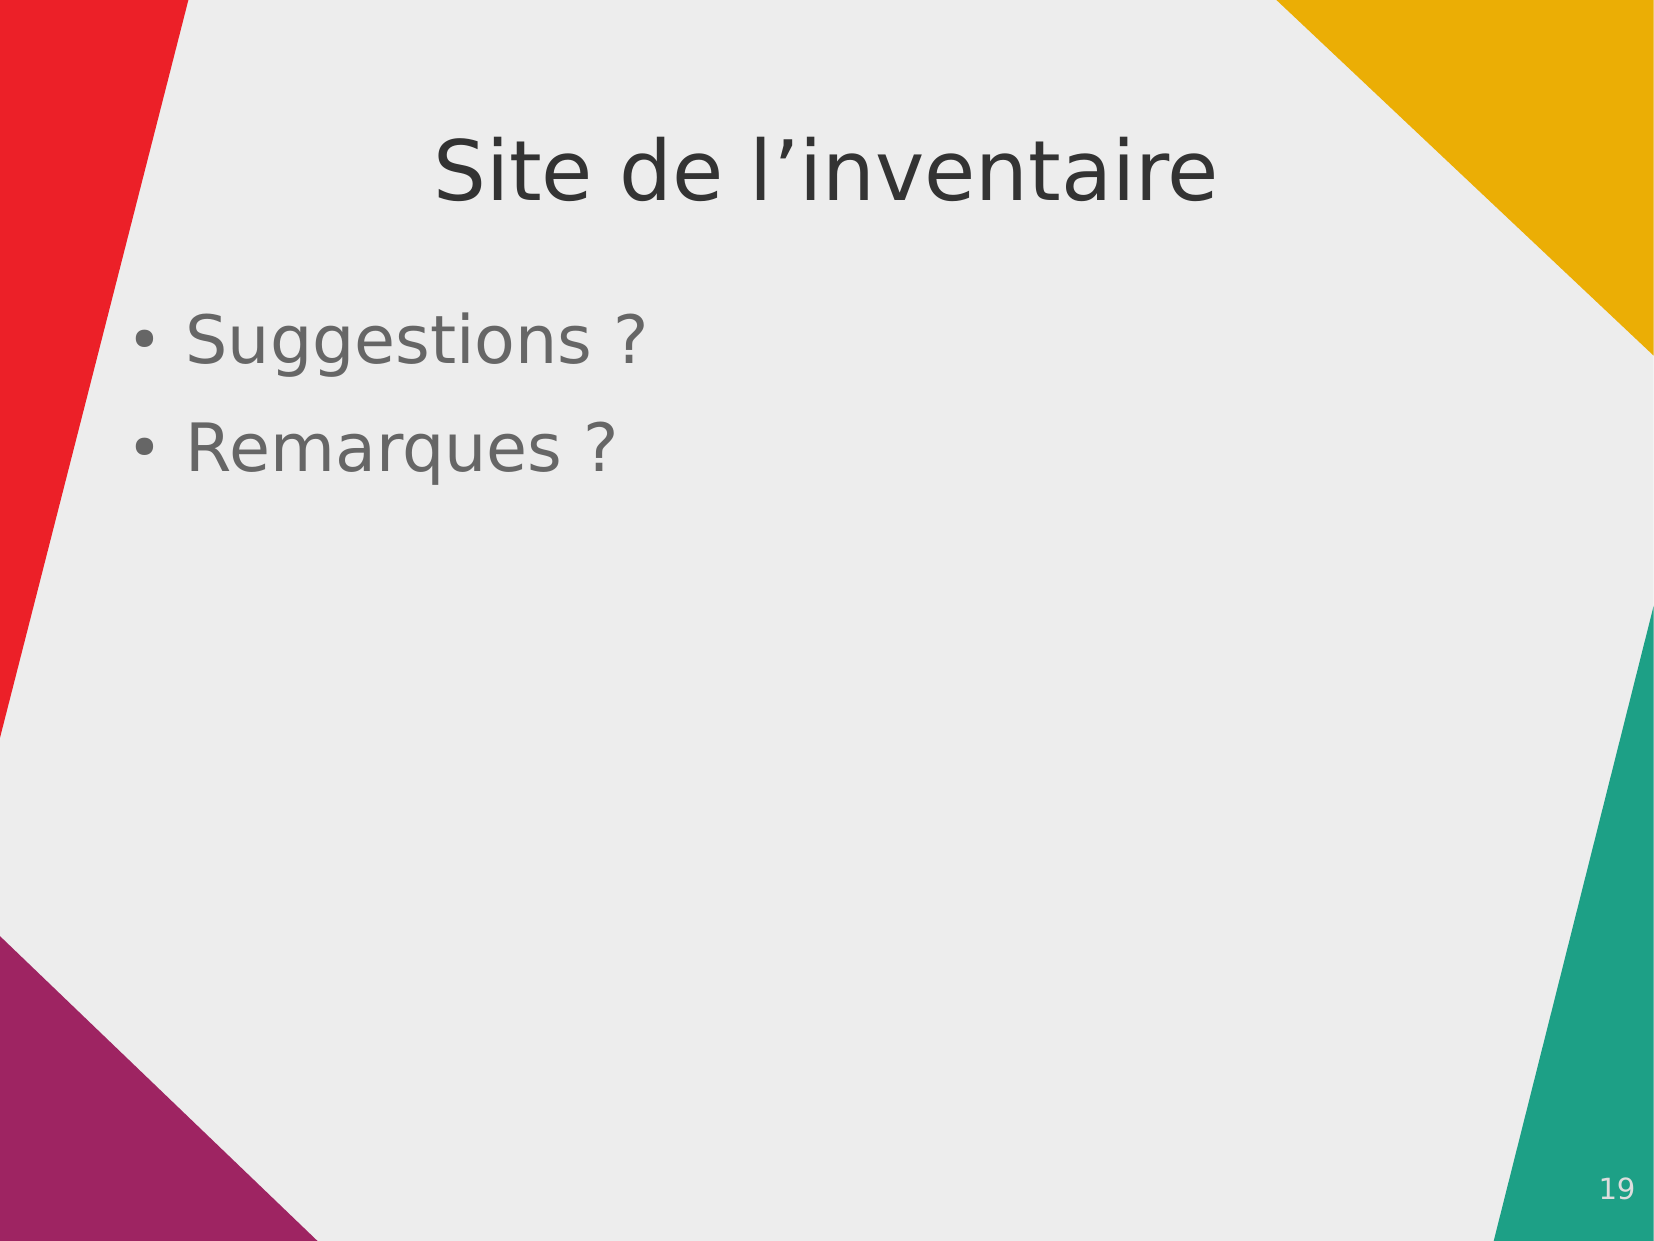

# Site de l’inventaire
Suggestions ?
Remarques ?
19